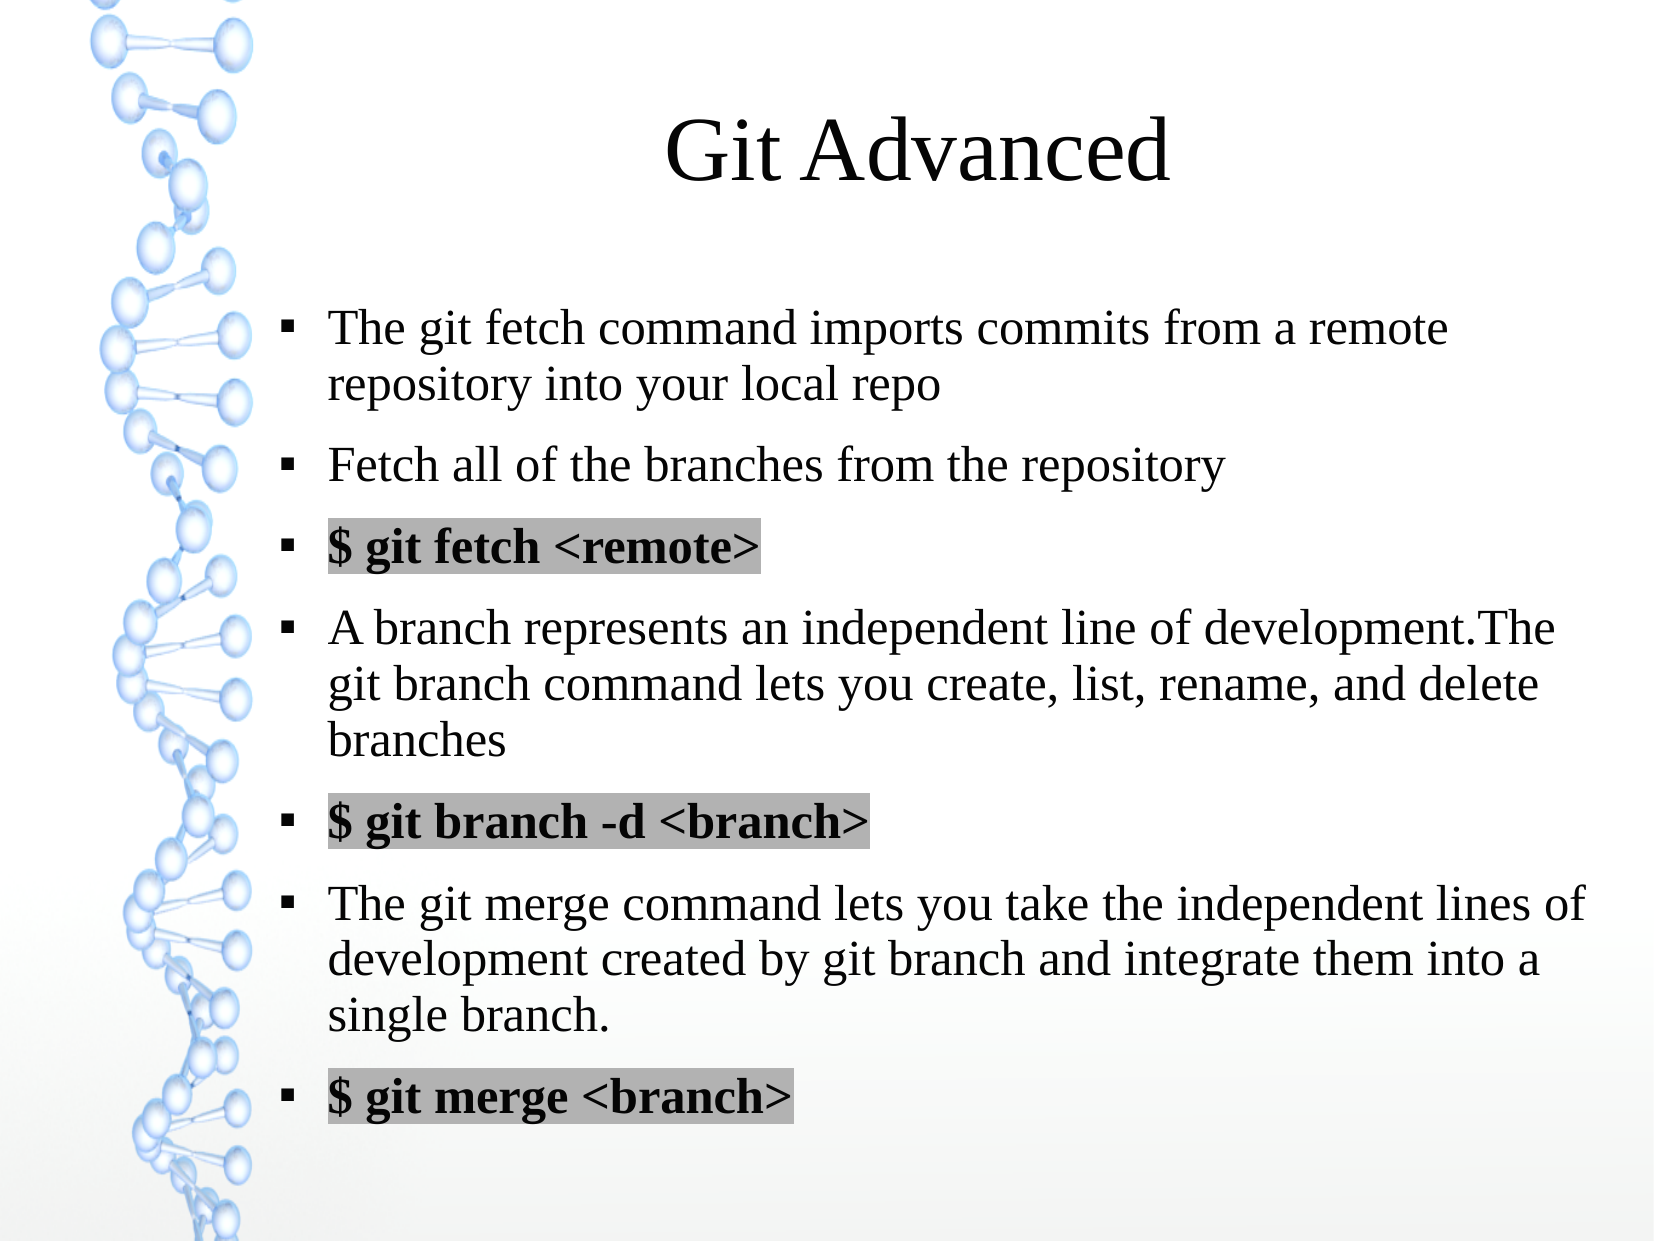

# Git Advanced
The git fetch command imports commits from a remote repository into your local repo
Fetch all of the branches from the repository
$ git fetch <remote>
A branch represents an independent line of development.The git branch command lets you create, list, rename, and delete branches
$ git branch -d <branch>
The git merge command lets you take the independent lines of development created by git branch and integrate them into a single branch.
$ git merge <branch>